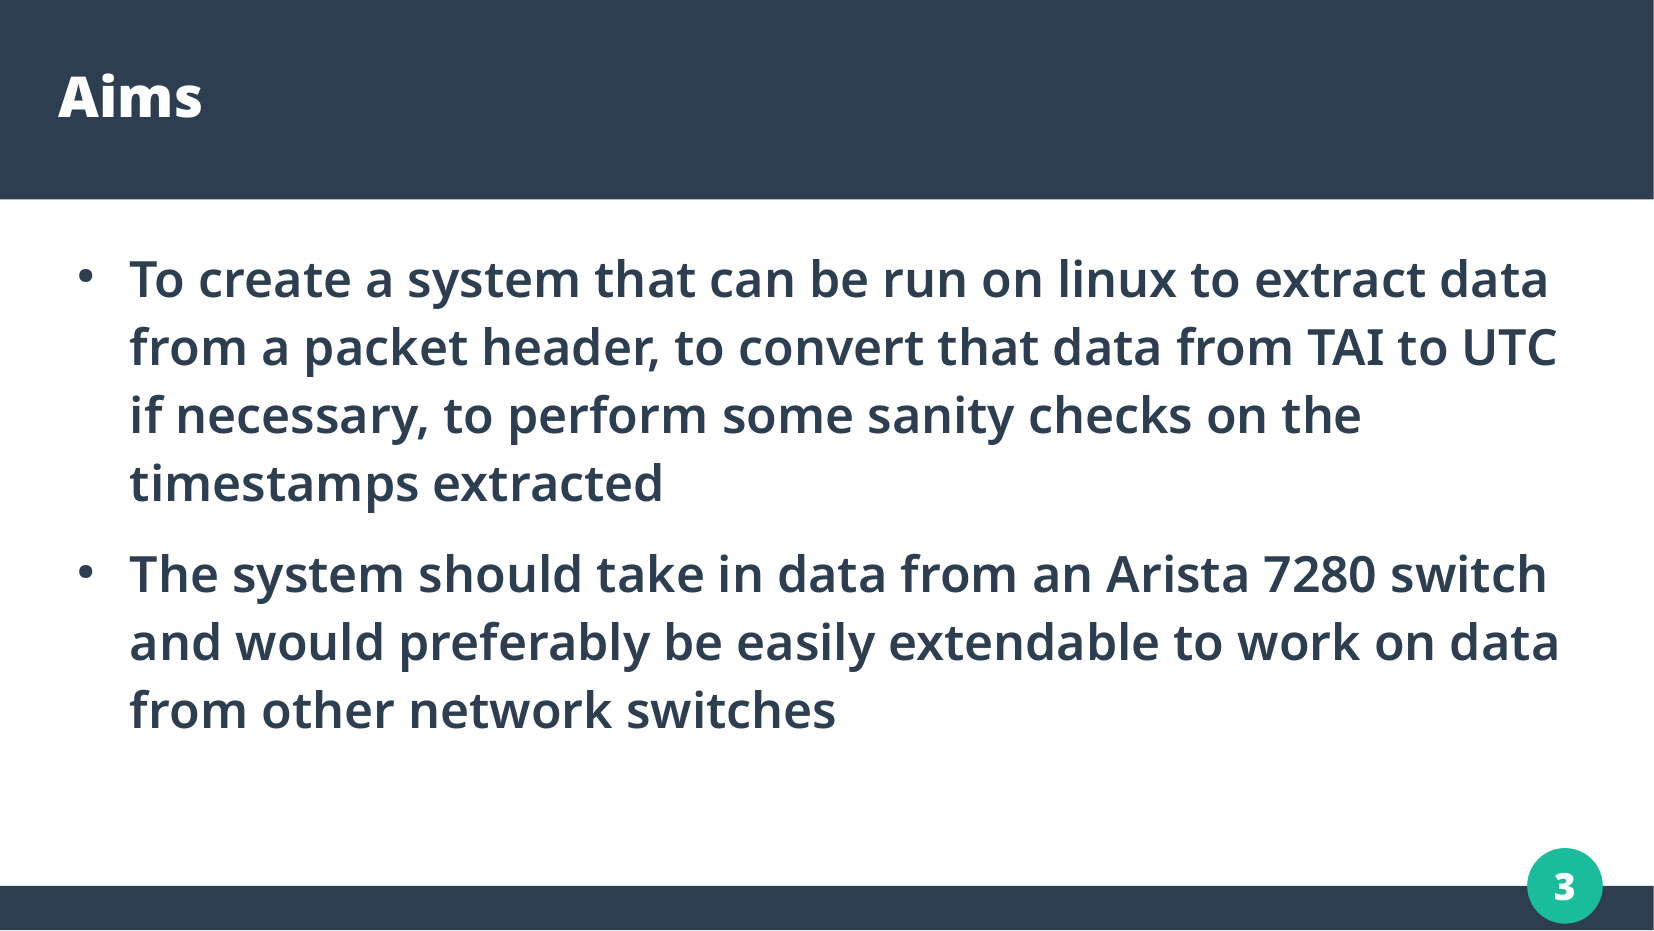

# Aims
To create a system that can be run on linux to extract data from a packet header, to convert that data from TAI to UTC if necessary, to perform some sanity checks on the timestamps extracted
The system should take in data from an Arista 7280 switch and would preferably be easily extendable to work on data from other network switches